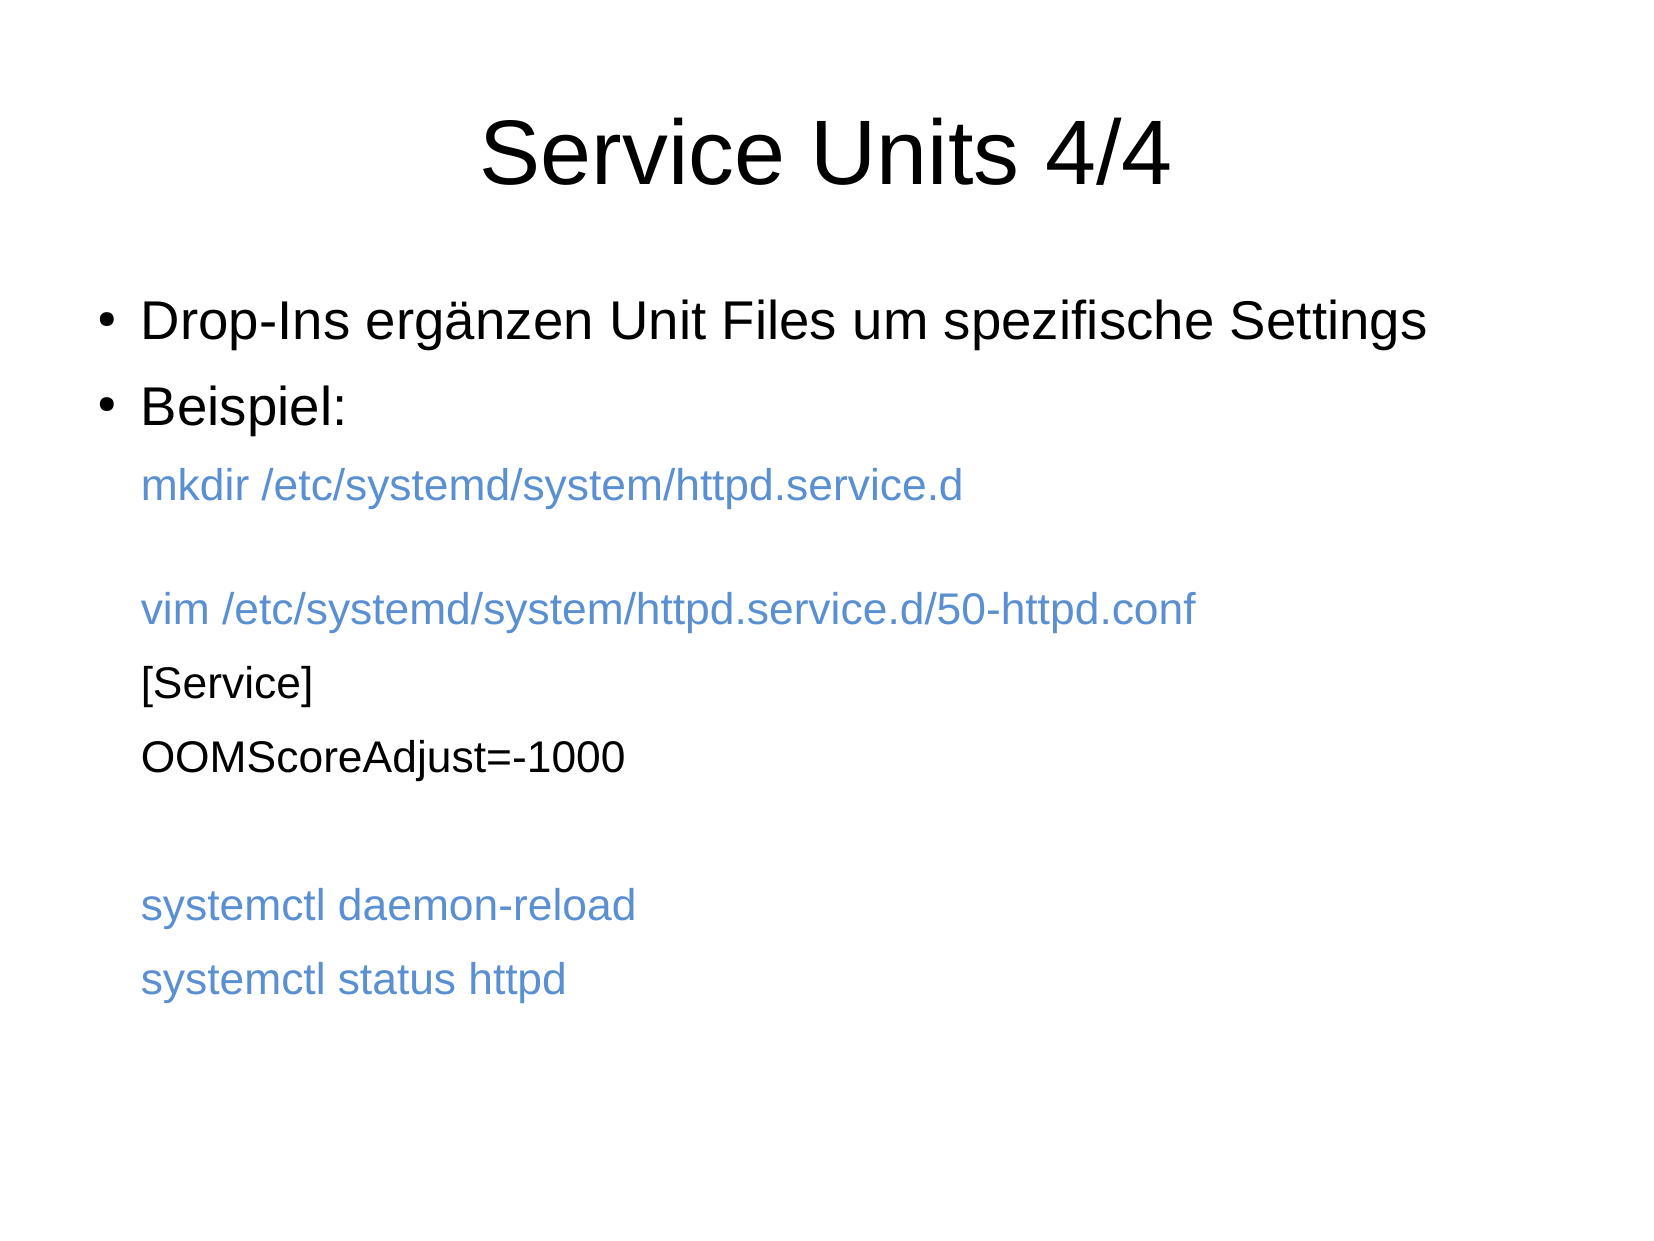

# Service Units 4/4
Drop-Ins ergänzen Unit Files um spezifische Settings
Beispiel:
mkdir /etc/systemd/system/httpd.service.d
vim /etc/systemd/system/httpd.service.d/50-httpd.conf
[Service]
OOMScoreAdjust=-1000
systemctl daemon-reload
systemctl status httpd